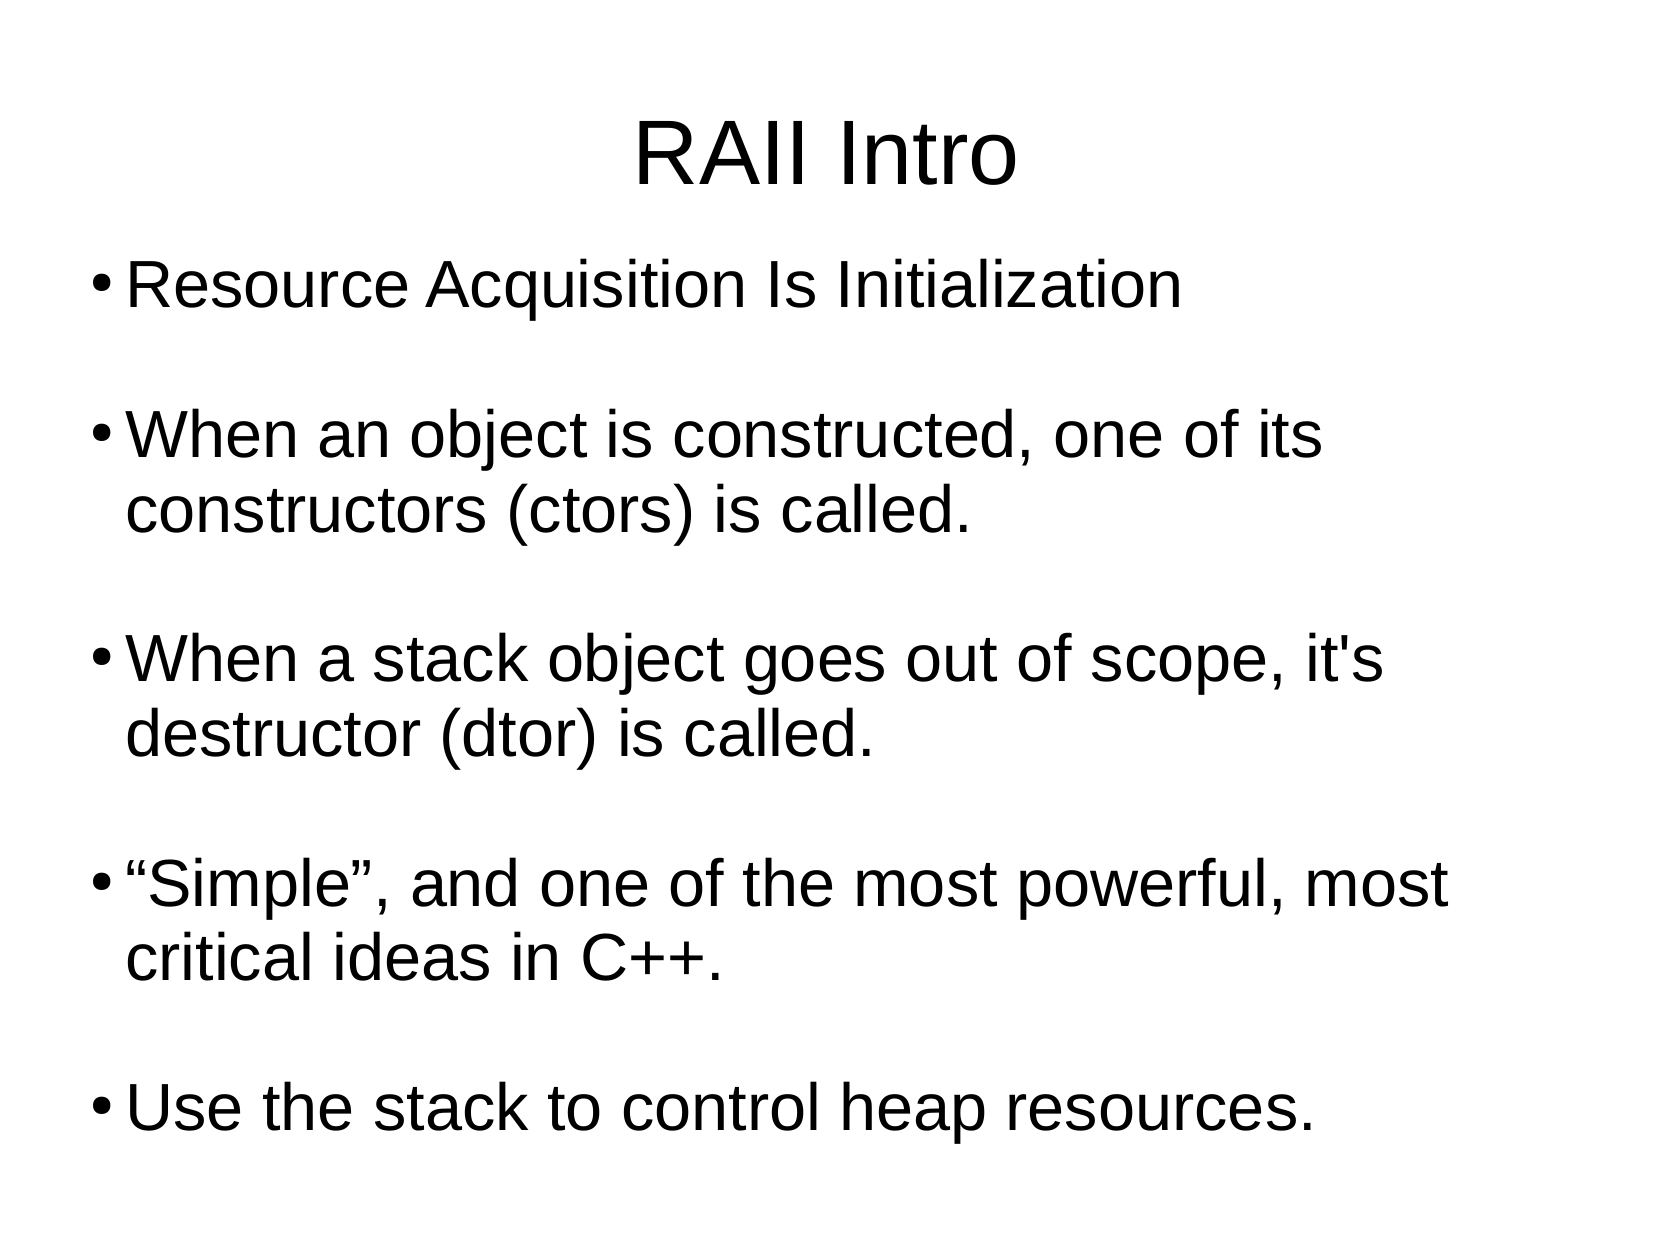

# RAII Intro
Resource Acquisition Is Initialization
When an object is constructed, one of its
constructors (ctors) is called.
When a stack object goes out of scope, it's
destructor (dtor) is called.
“Simple”, and one of the most powerful, most
critical ideas in C++.
Use the stack to control heap resources.